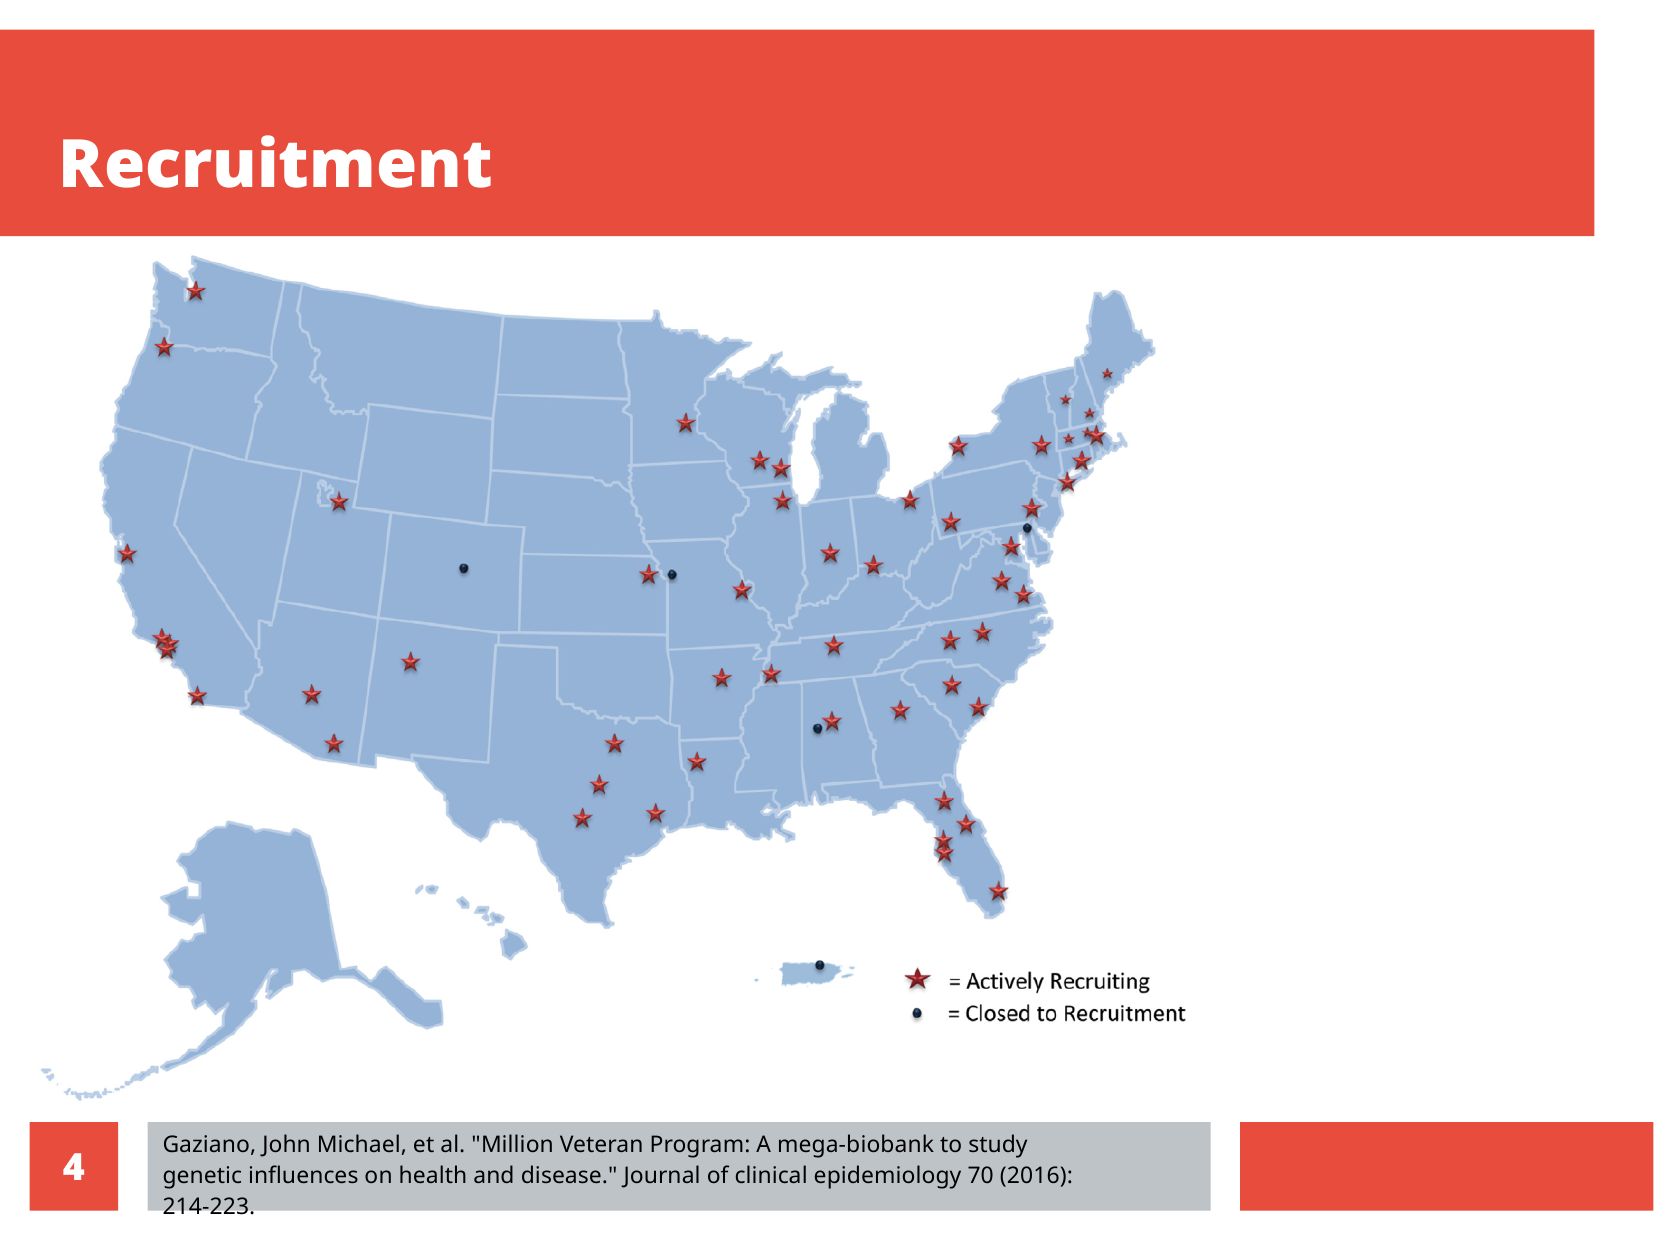

# Recruitment
Gaziano, John Michael, et al. "Million Veteran Program: A mega-biobank to study genetic influences on health and disease." Journal of clinical epidemiology 70 (2016): 214-223.
4